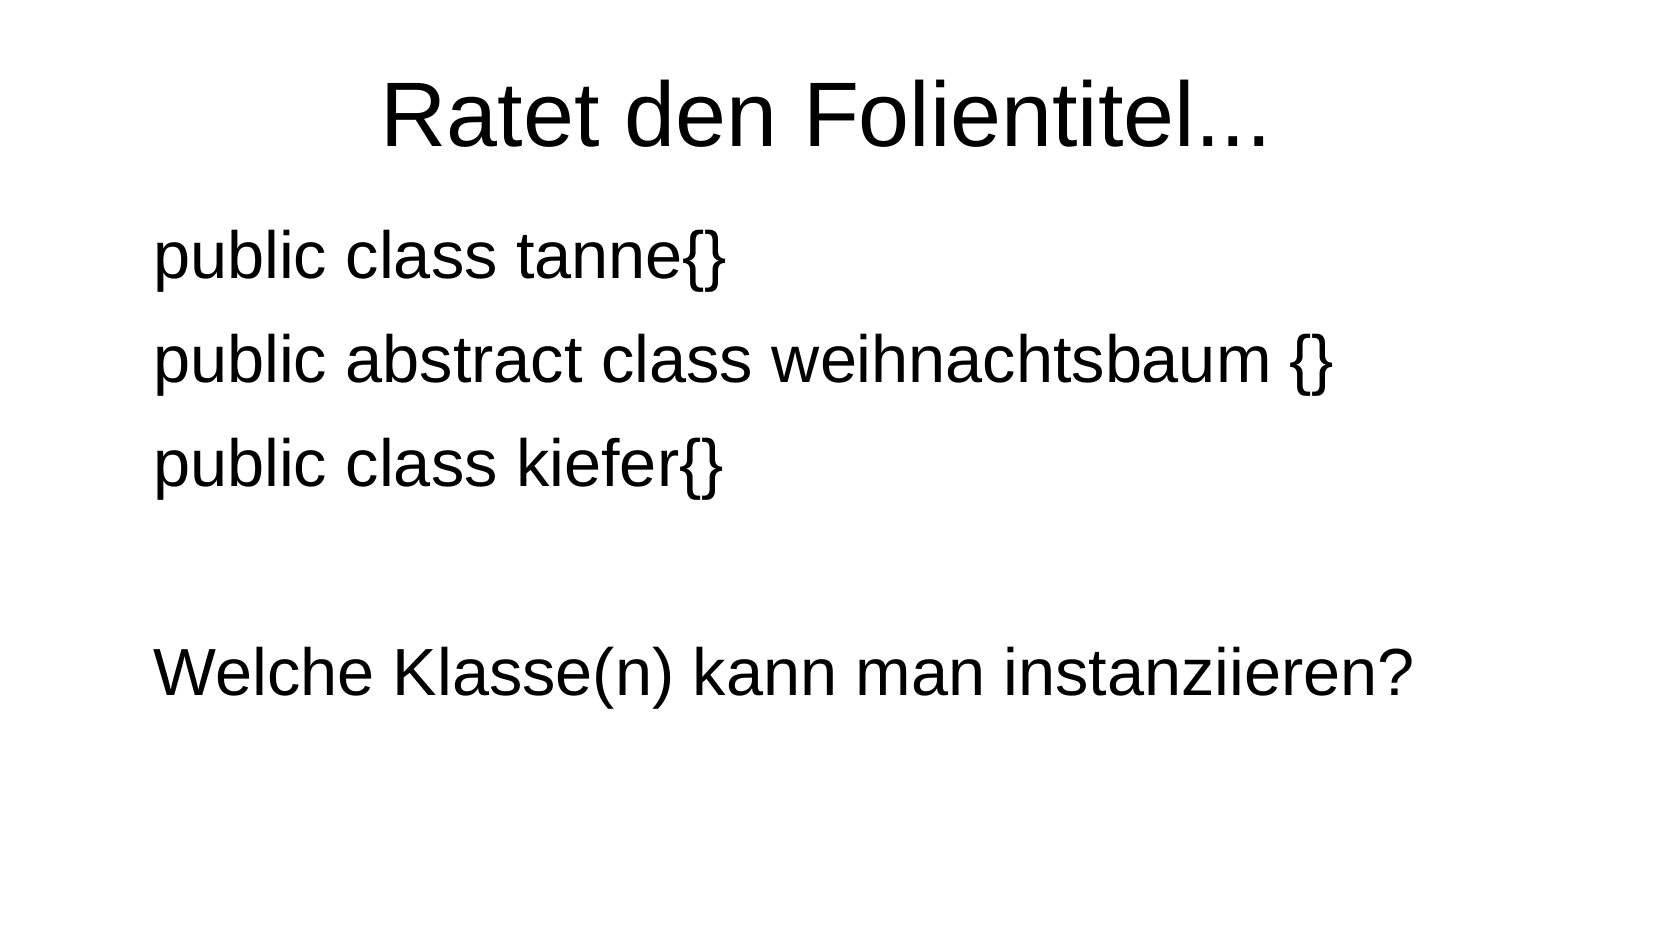

# Ratet den Folientitel...
public class tanne{}
public abstract class weihnachtsbaum {}
public class kiefer{}
Welche Klasse(n) kann man instanziieren?